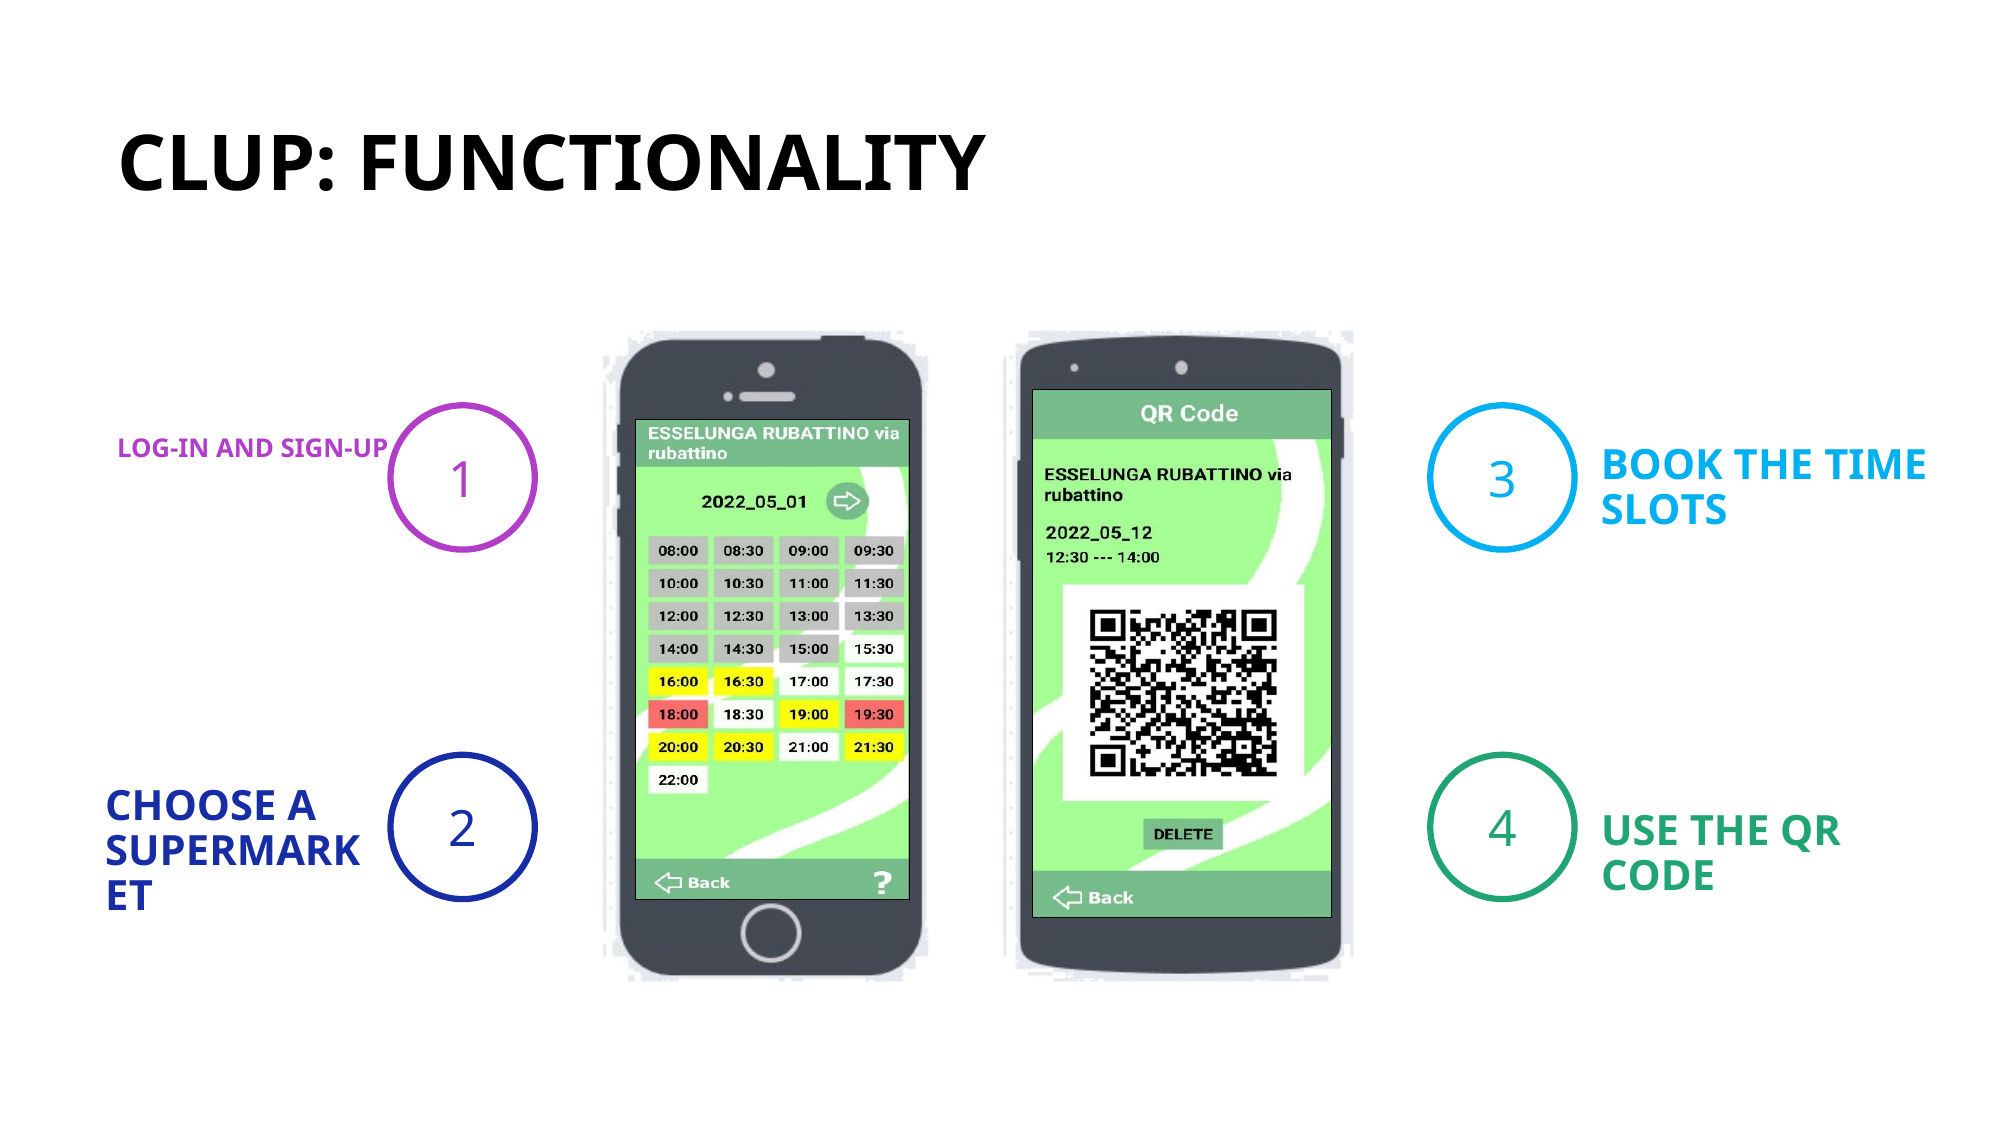

# CLUP: FUNCTIONALITY
1
3
LOG-IN AND SIGN-UP
BOOK THE TIME SLOTS
2
4
CHOOSE A SUPERMARKET
USE THE QR CODE